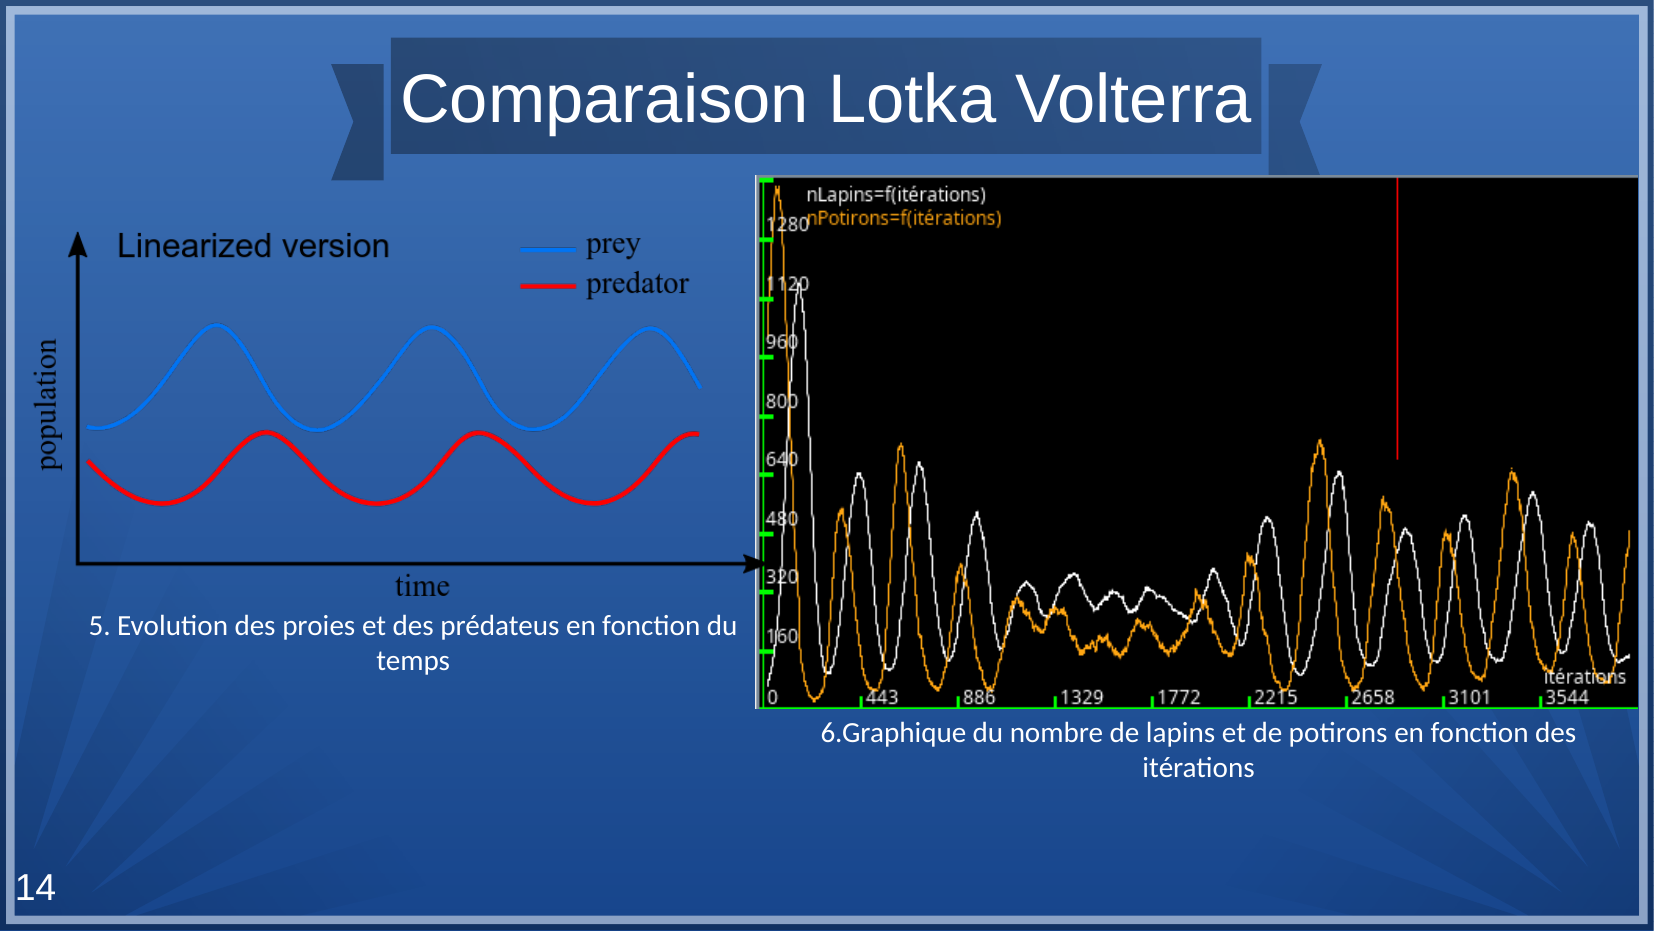

# Comparaison Lotka Volterra
5. Evolution des proies et des prédateus en fonction du temps
6.Graphique du nombre de lapins et de potirons en fonction des itérations